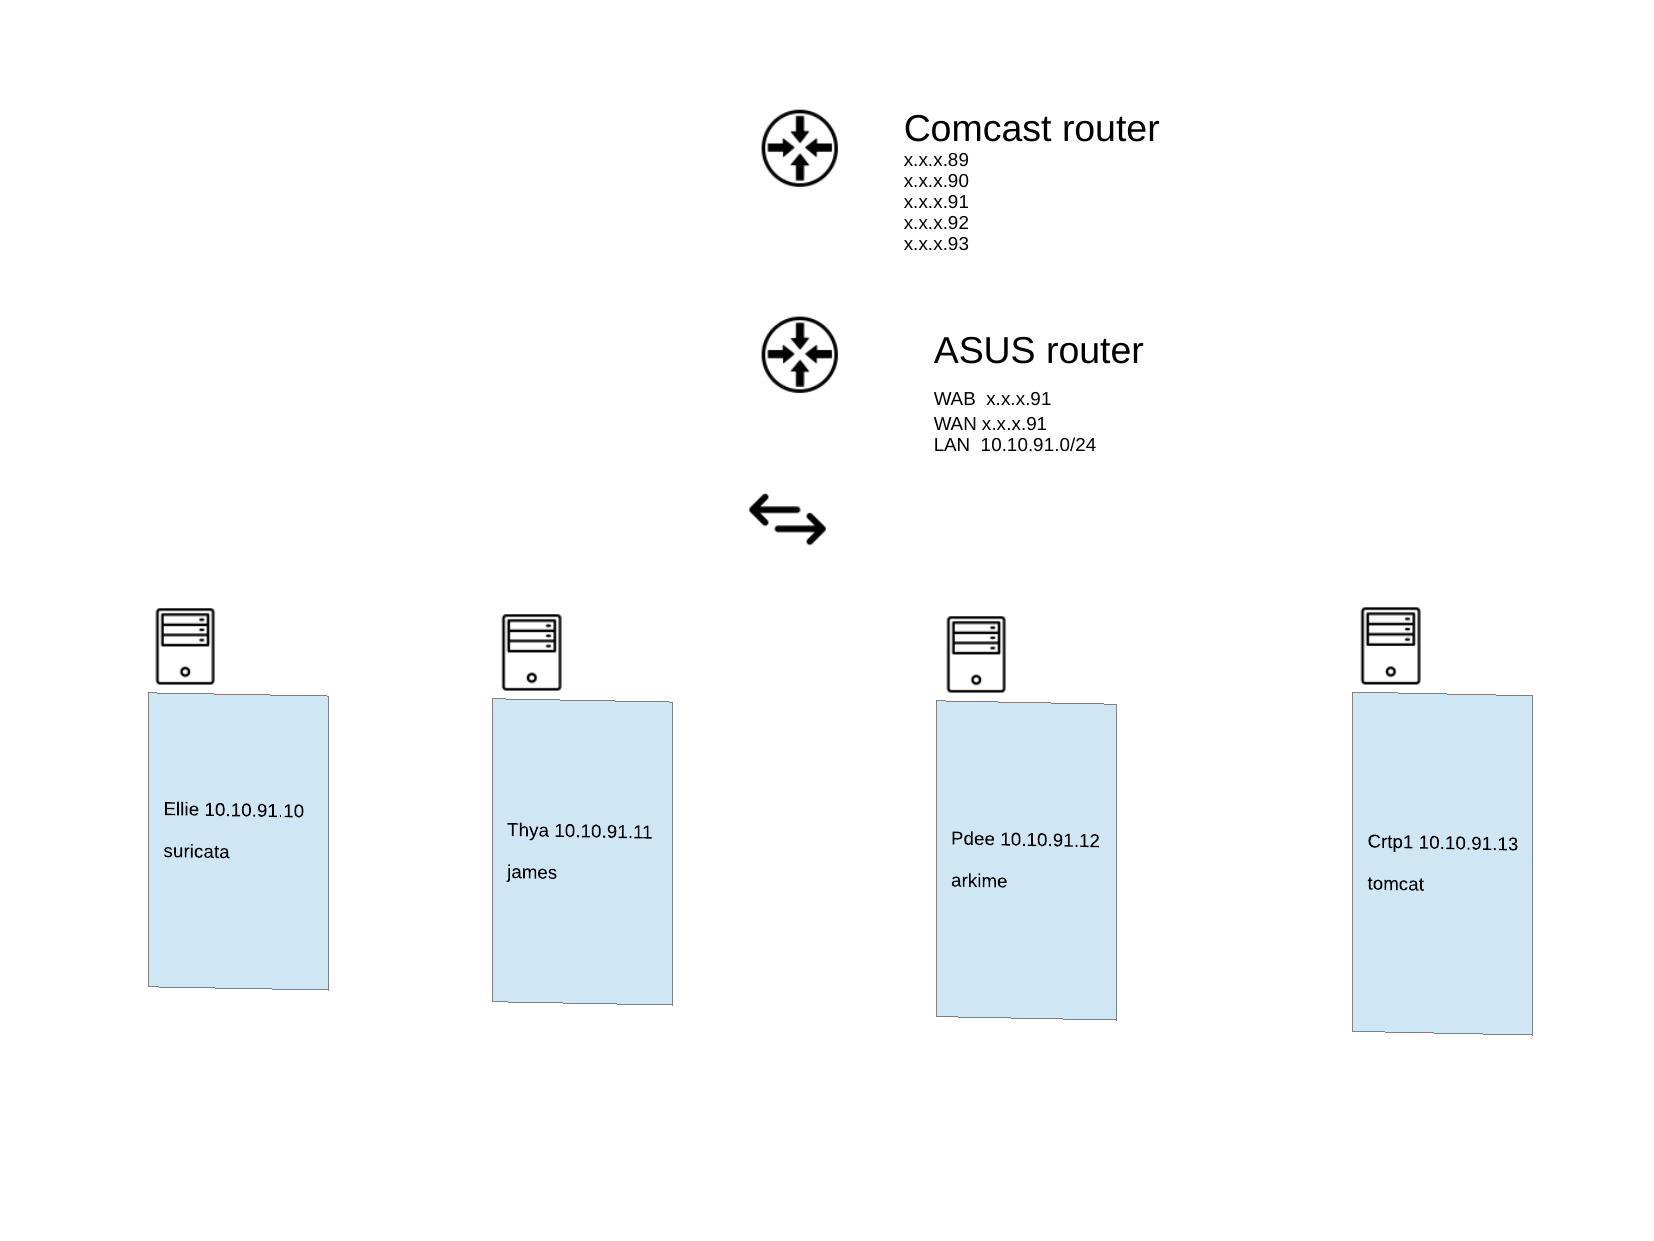

Comcast router
x.x.x.89
x.x.x.90
x.x.x.91
x.x.x.92
x.x.x.93
ASUS router
WAB x.x.x.91
WAN x.x.x.91
LAN 10.10.91.0/24
Crtp1 10.10.91.13
tomcat
Ellie 10.10.91.10
suricata
Thya 10.10.91.11
james
Pdee 10.10.91.12
arkime